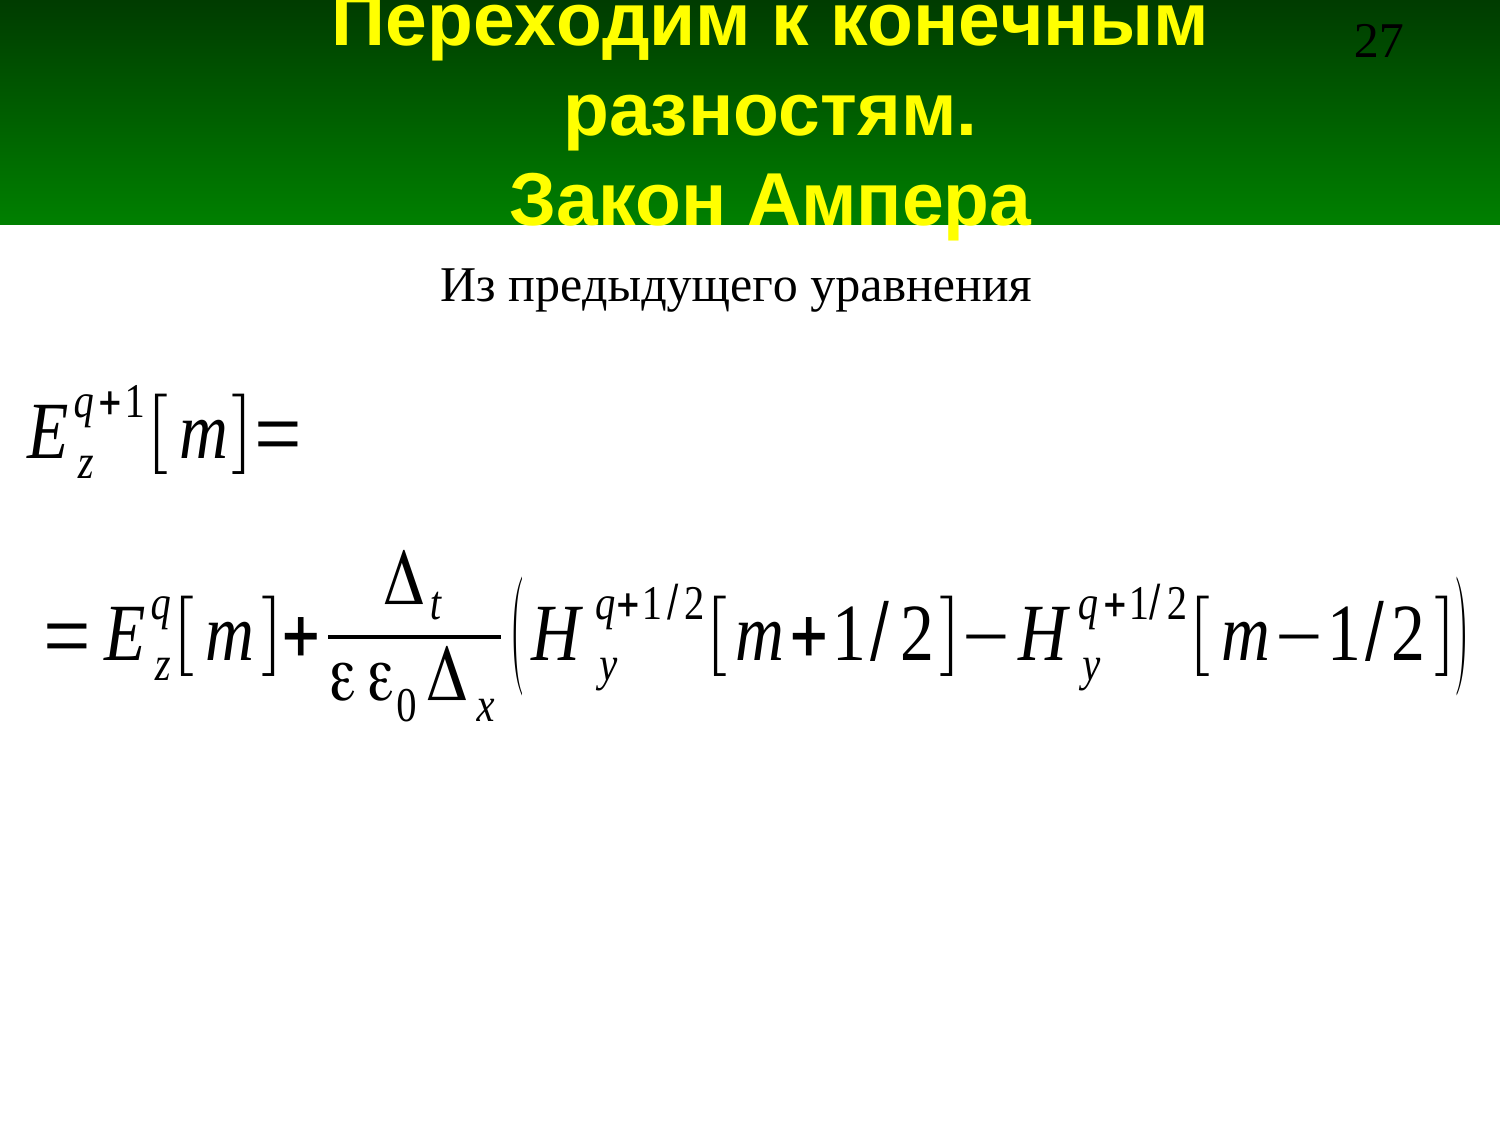

# Переходим к конечным разностям. Закон Ампера
Из предыдущего уравнения